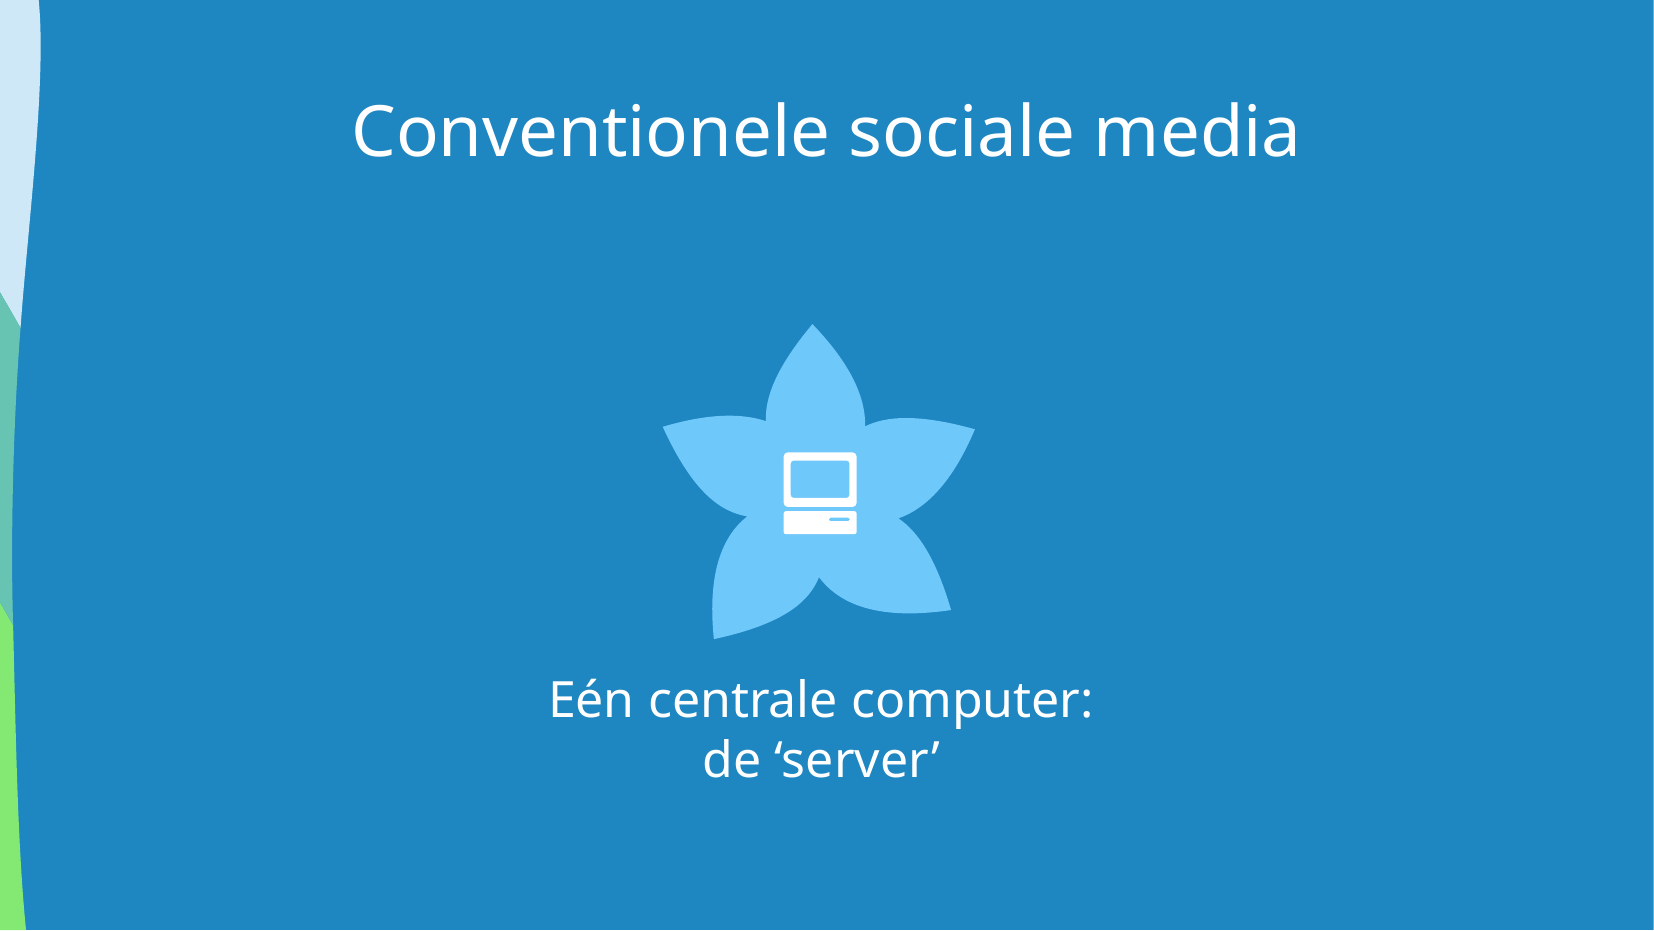

Conventionele sociale media
Eén centrale computer:
de ‘server’